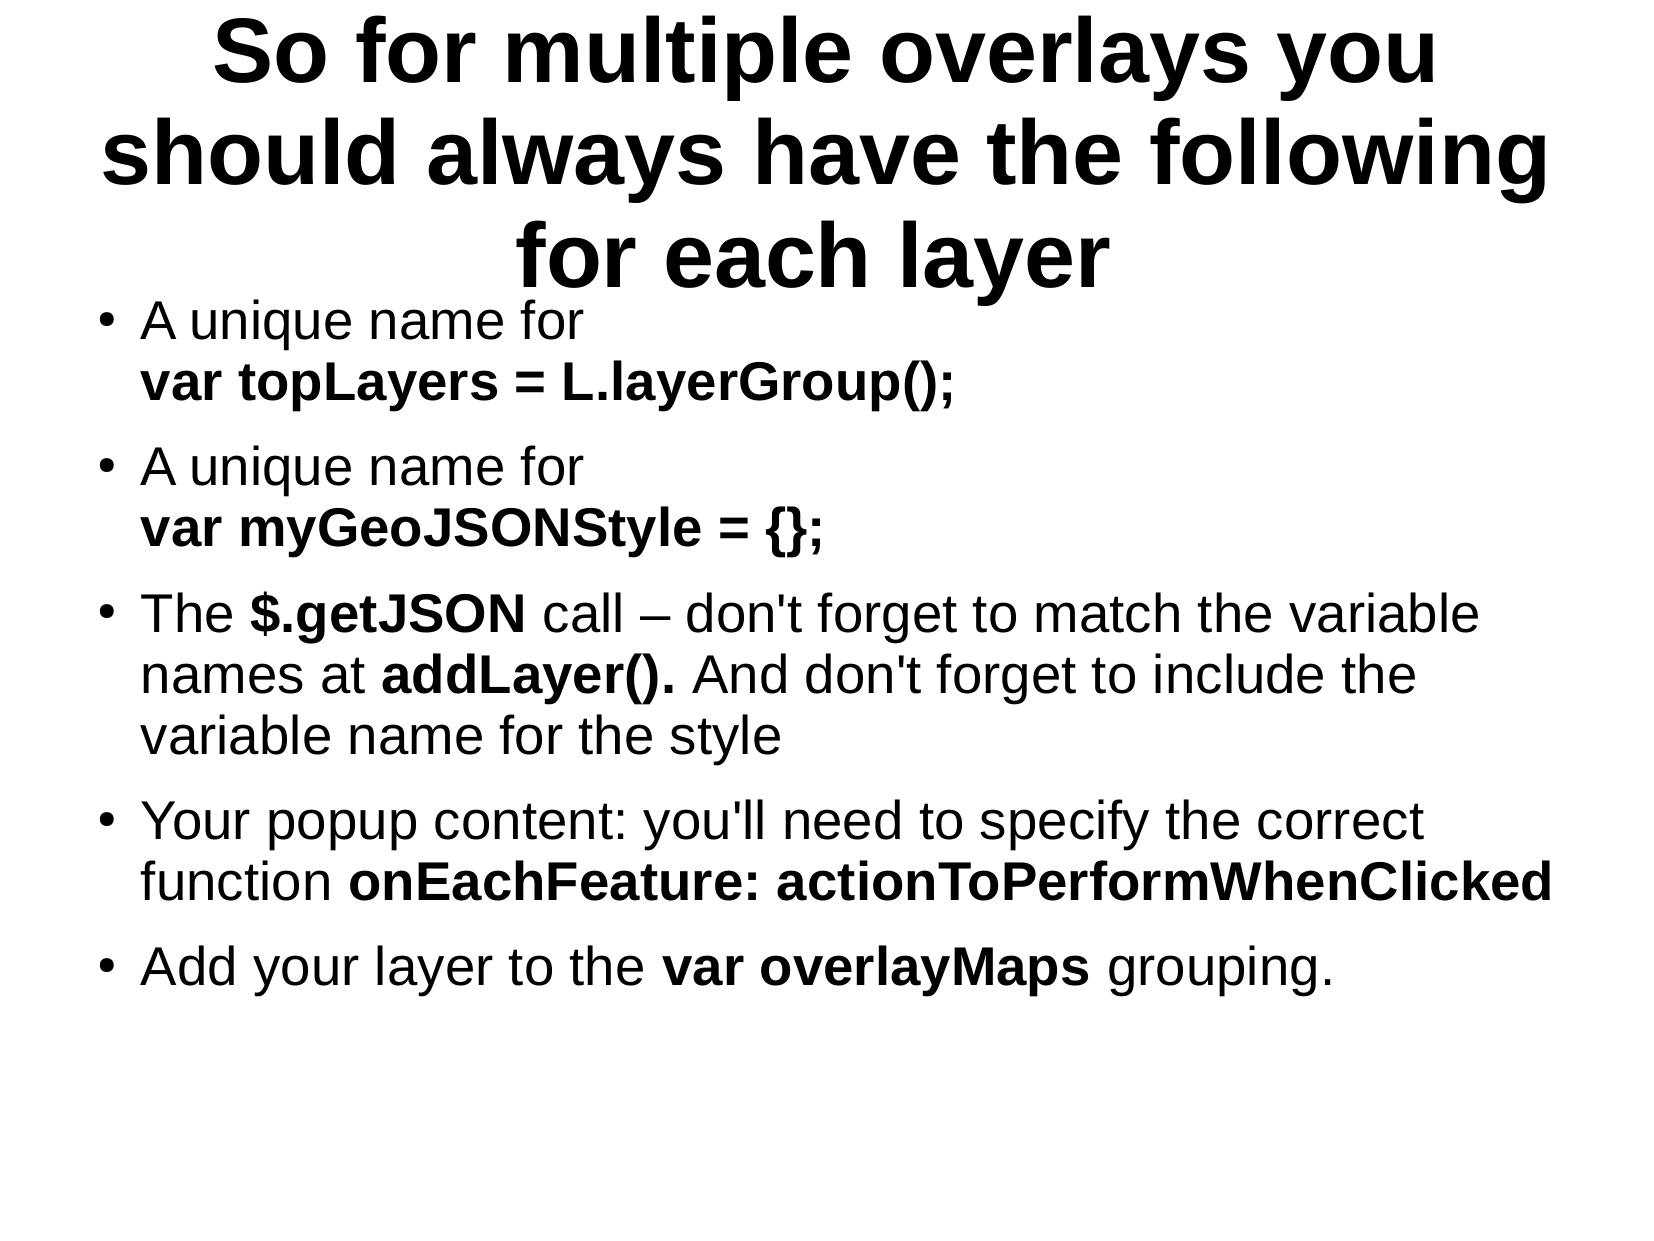

# So for multiple overlays you should always have the following for each layer
A unique name for
var topLayers = L.layerGroup();
A unique name for
var myGeoJSONStyle = {};
The $.getJSON call – don't forget to match the variable names at addLayer(). And don't forget to include the variable name for the style
Your popup content: you'll need to specify the correct function onEachFeature: actionToPerformWhenClicked
Add your layer to the var overlayMaps grouping.